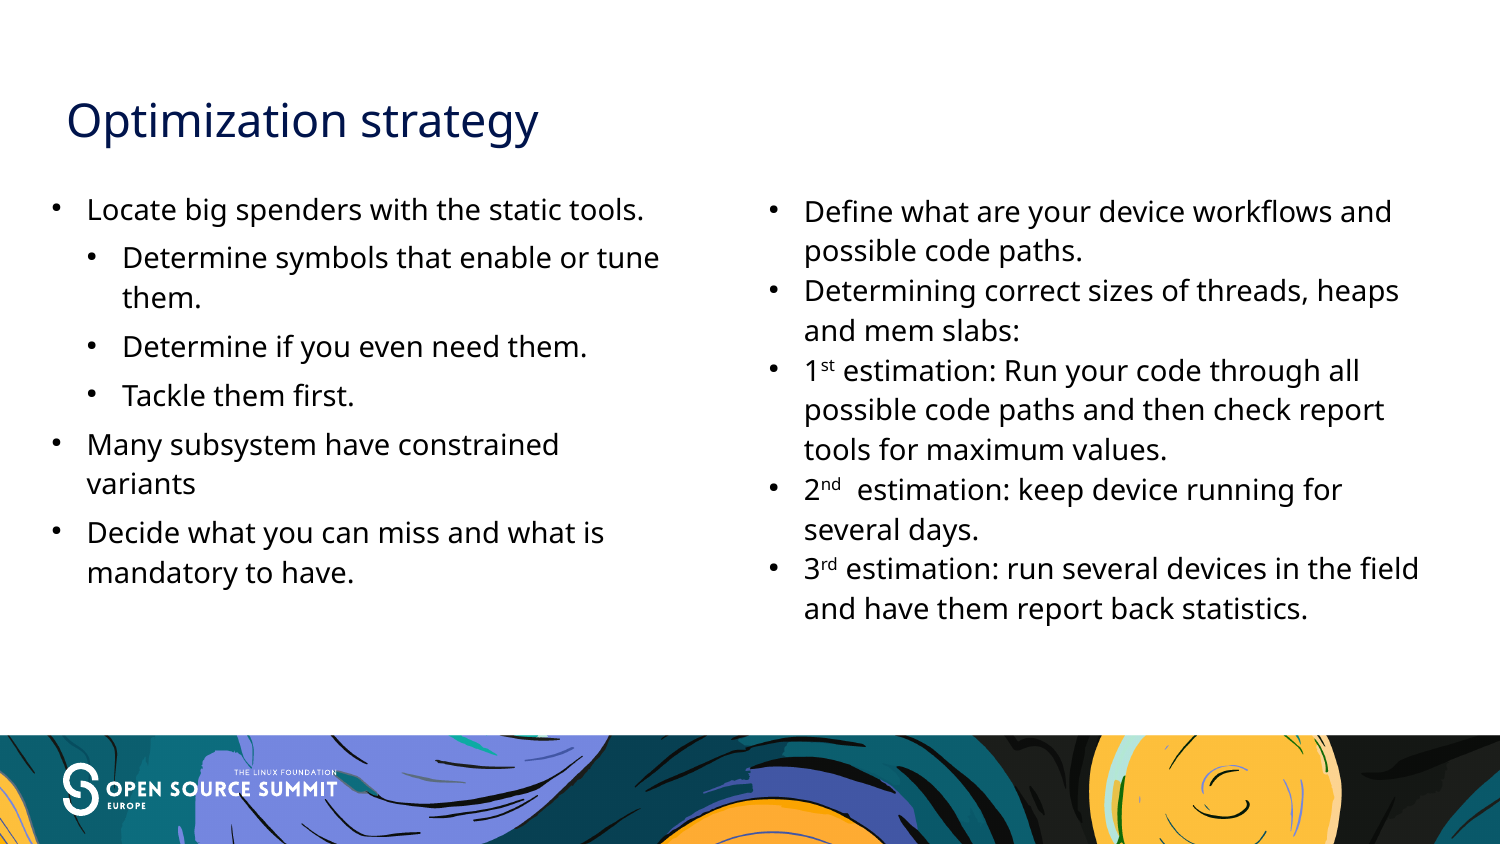

# Optimization strategy
Define what are your device workflows and possible code paths.
Determining correct sizes of threads, heaps and mem slabs:
1st estimation: Run your code through all possible code paths and then check report tools for maximum values.
2nd estimation: keep device running for several days.
3rd estimation: run several devices in the field and have them report back statistics.
Locate big spenders with the static tools.
Determine symbols that enable or tune them.
Determine if you even need them.
Tackle them first.
Many subsystem have constrained variants
Decide what you can miss and what is mandatory to have.